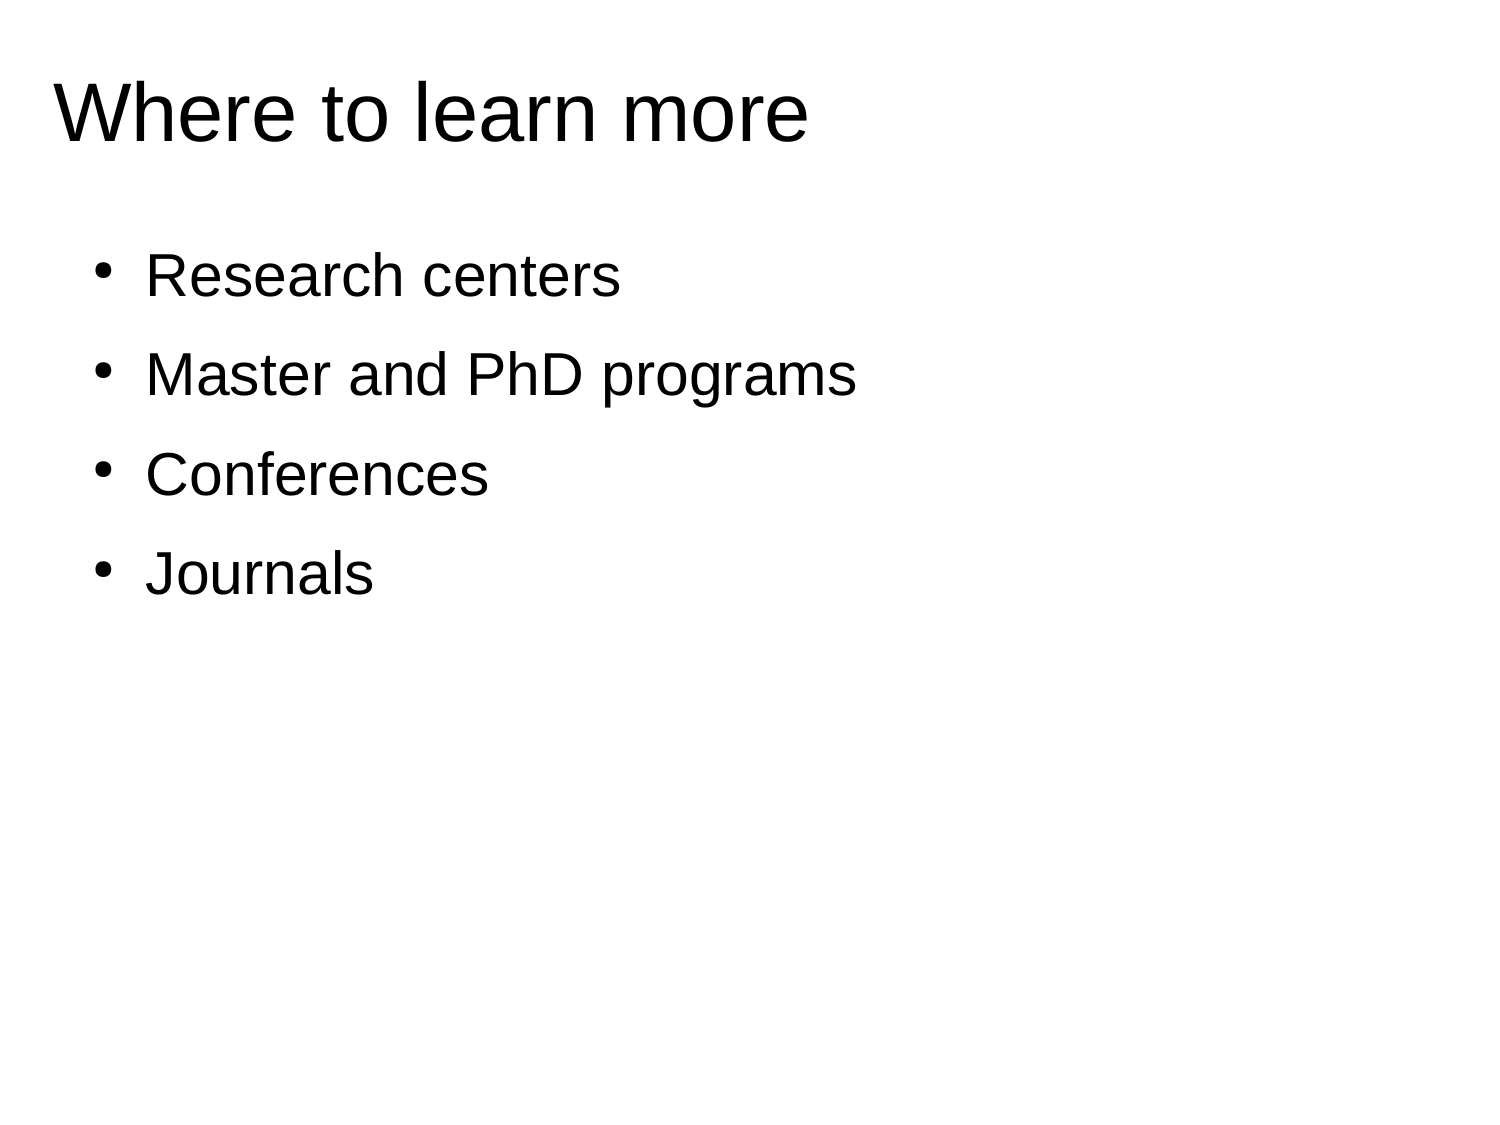

# Where to learn more
Research centers
Master and PhD programs
Conferences
Journals